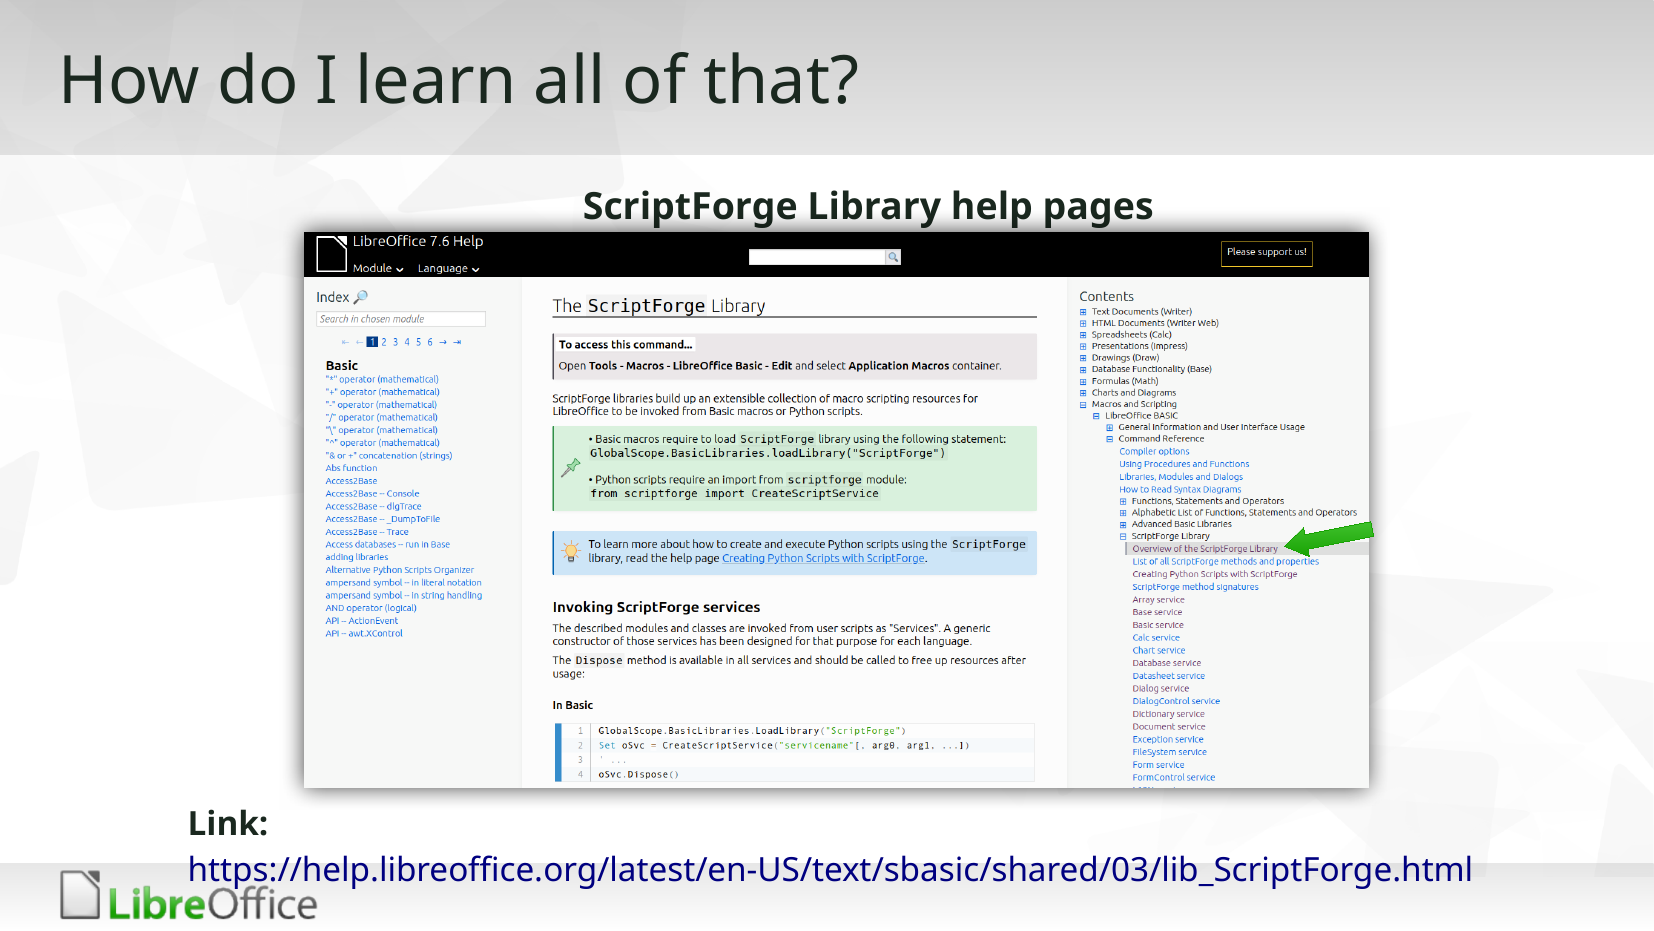

# How do I learn all of that?
ScriptForge Library help pages
Link: https://help.libreoffice.org/latest/en-US/text/sbasic/shared/03/lib_ScriptForge.html